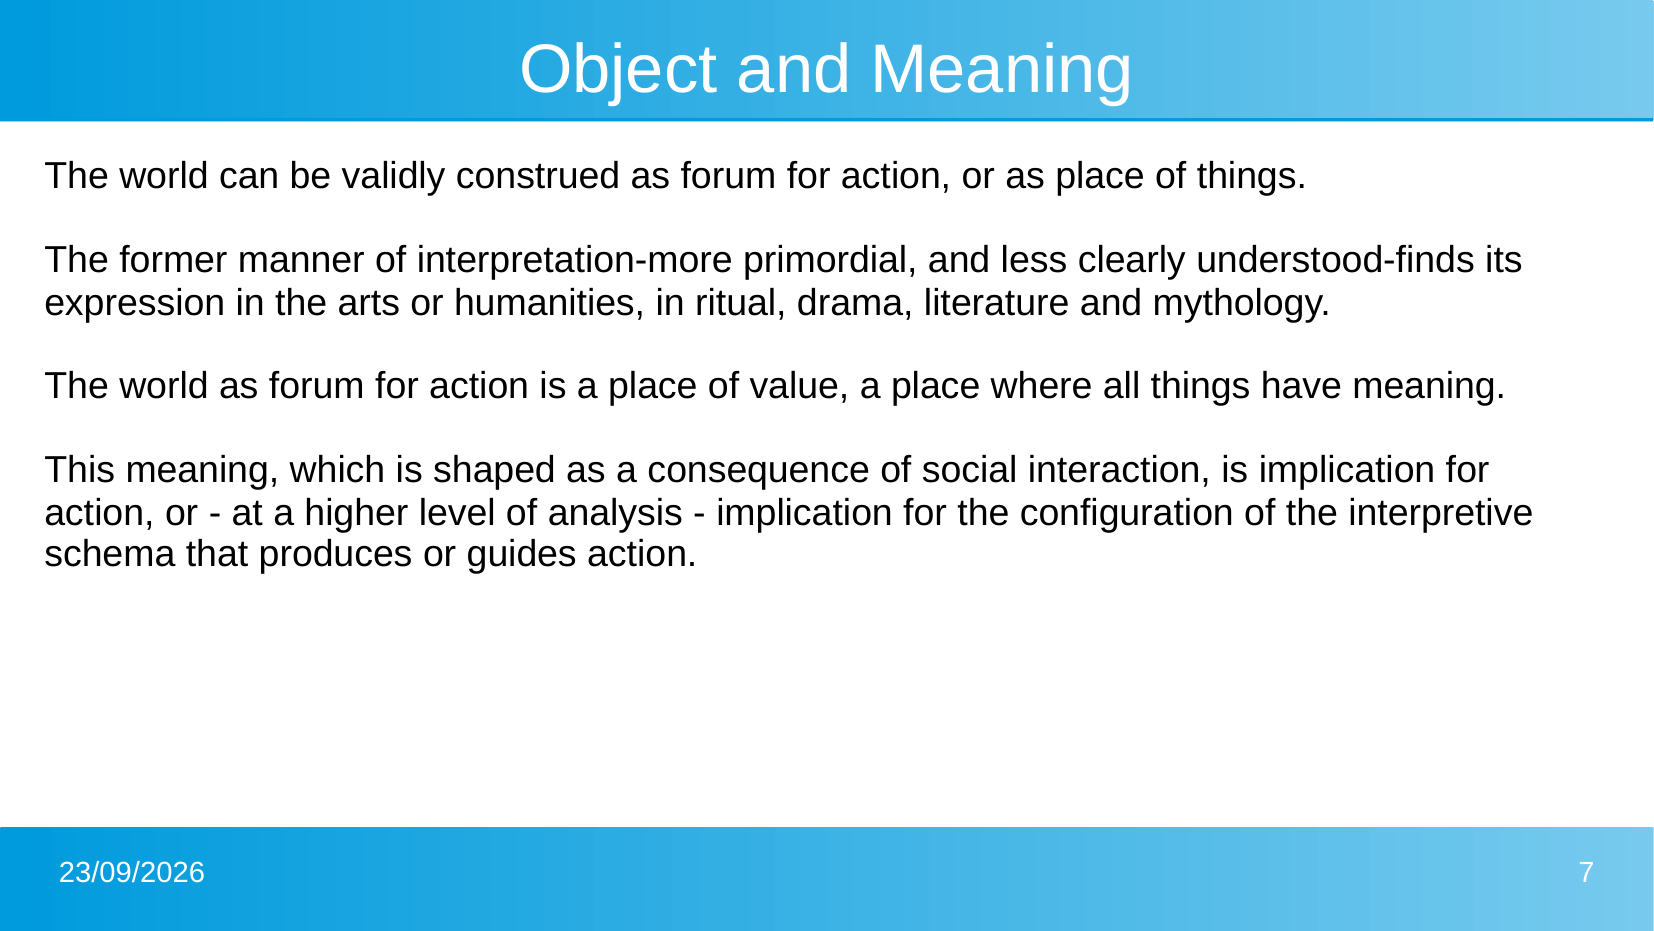

# Object and Meaning
The world can be validly construed as forum for action, or as place of things.
The former manner of interpretation-more primordial, and less clearly understood-finds its expression in the arts or humanities, in ritual, drama, literature and mythology.
The world as forum for action is a place of value, a place where all things have meaning.
This meaning, which is shaped as a consequence of social interaction, is implication for action, or - at a higher level of analysis - implication for the configuration of the interpretive schema that produces or guides action.
7